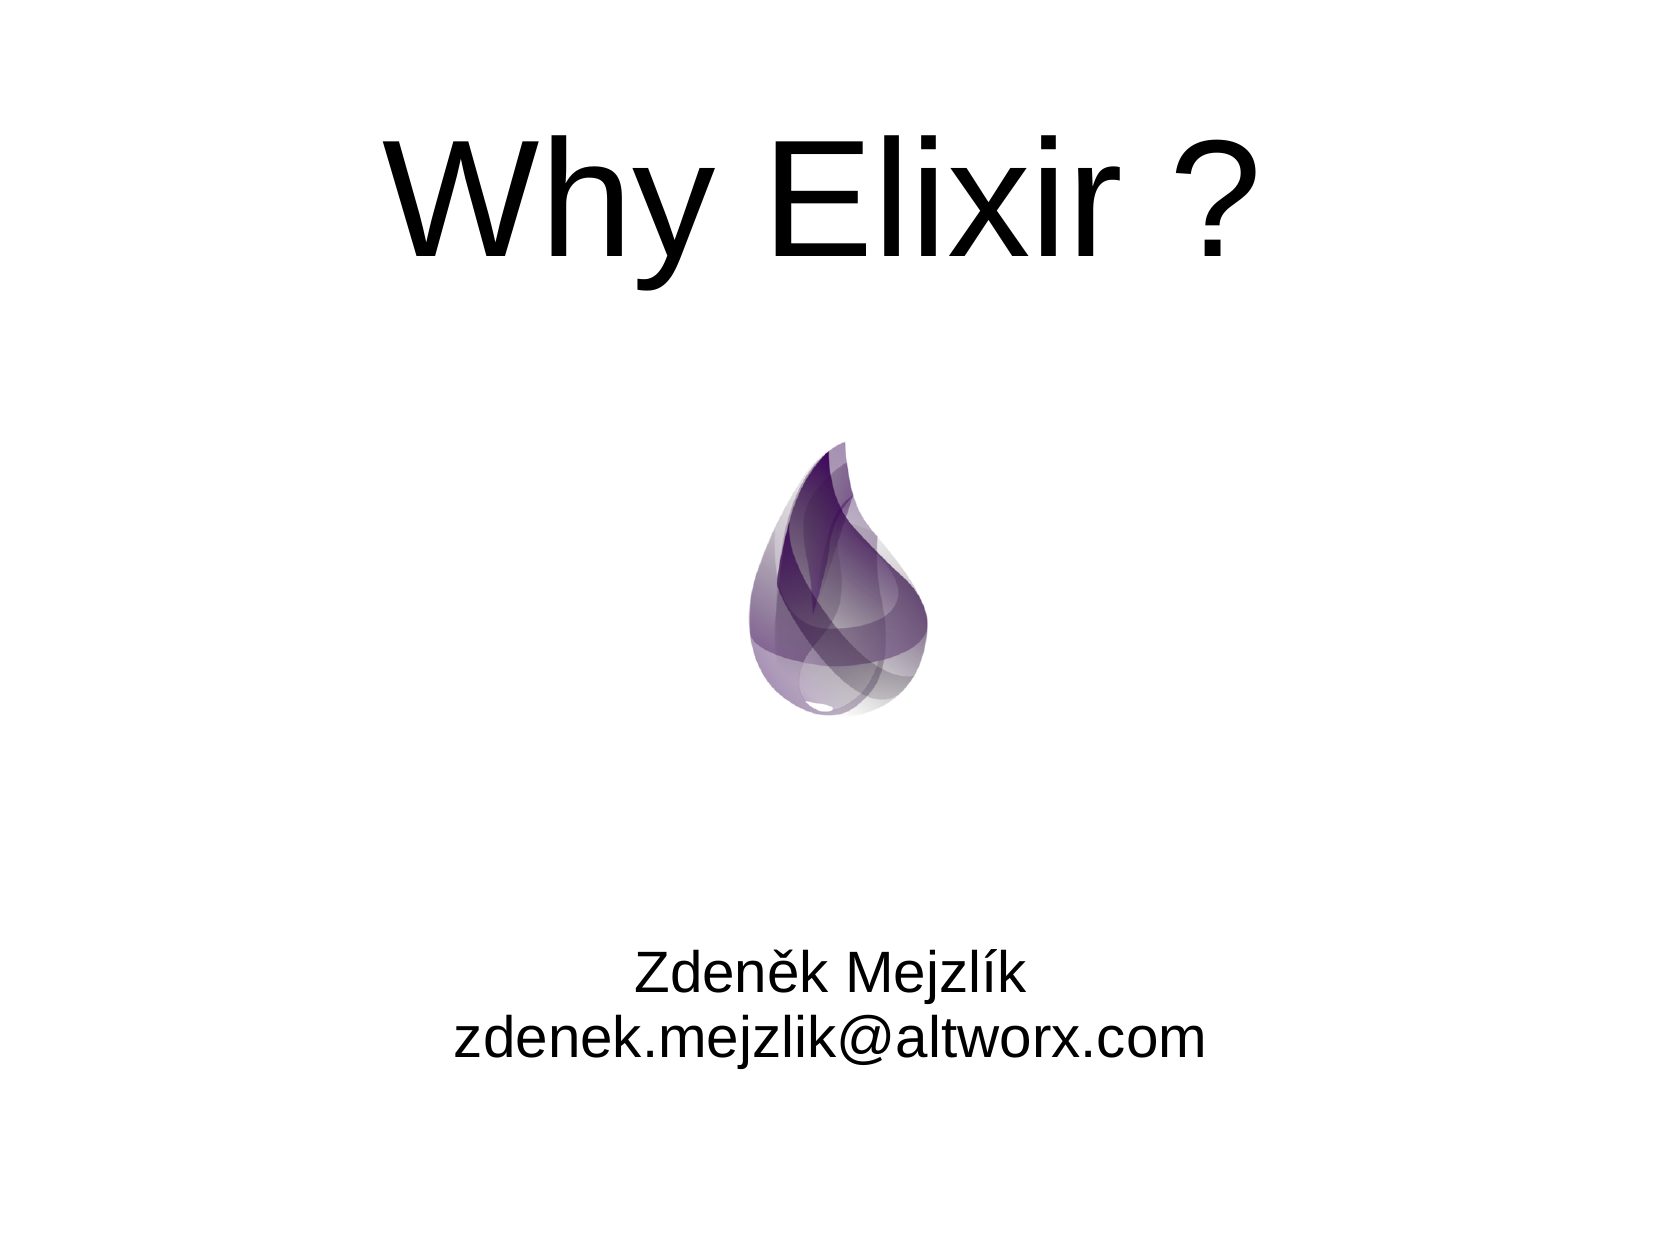

Why Elixir ?
# Zdeněk Mejzlík zdenek.mejzlik@altworx.com